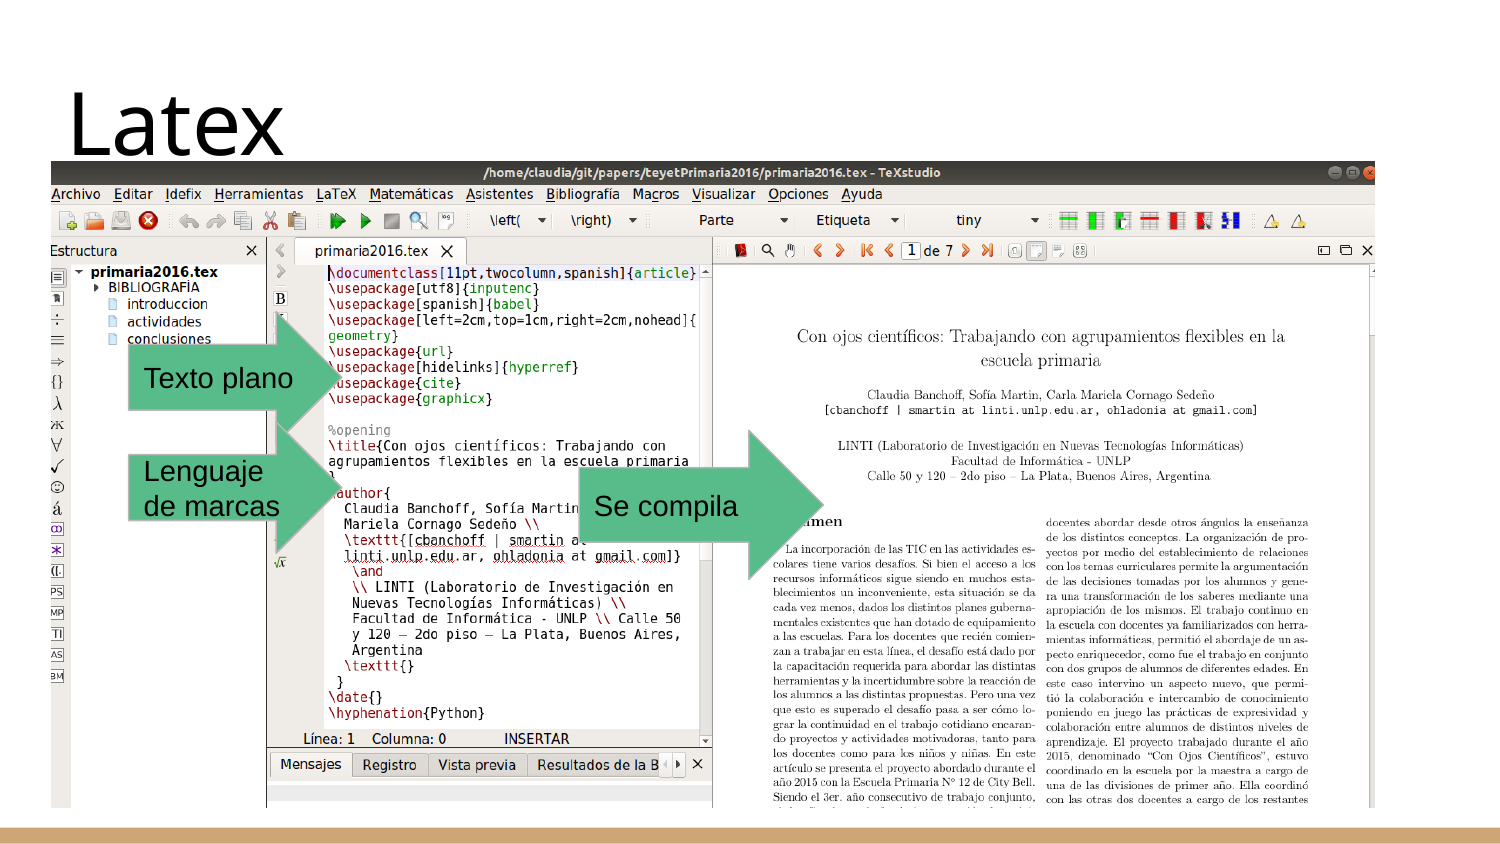

# Latex
Texto plano
Lenguaje de marcas
Se compila